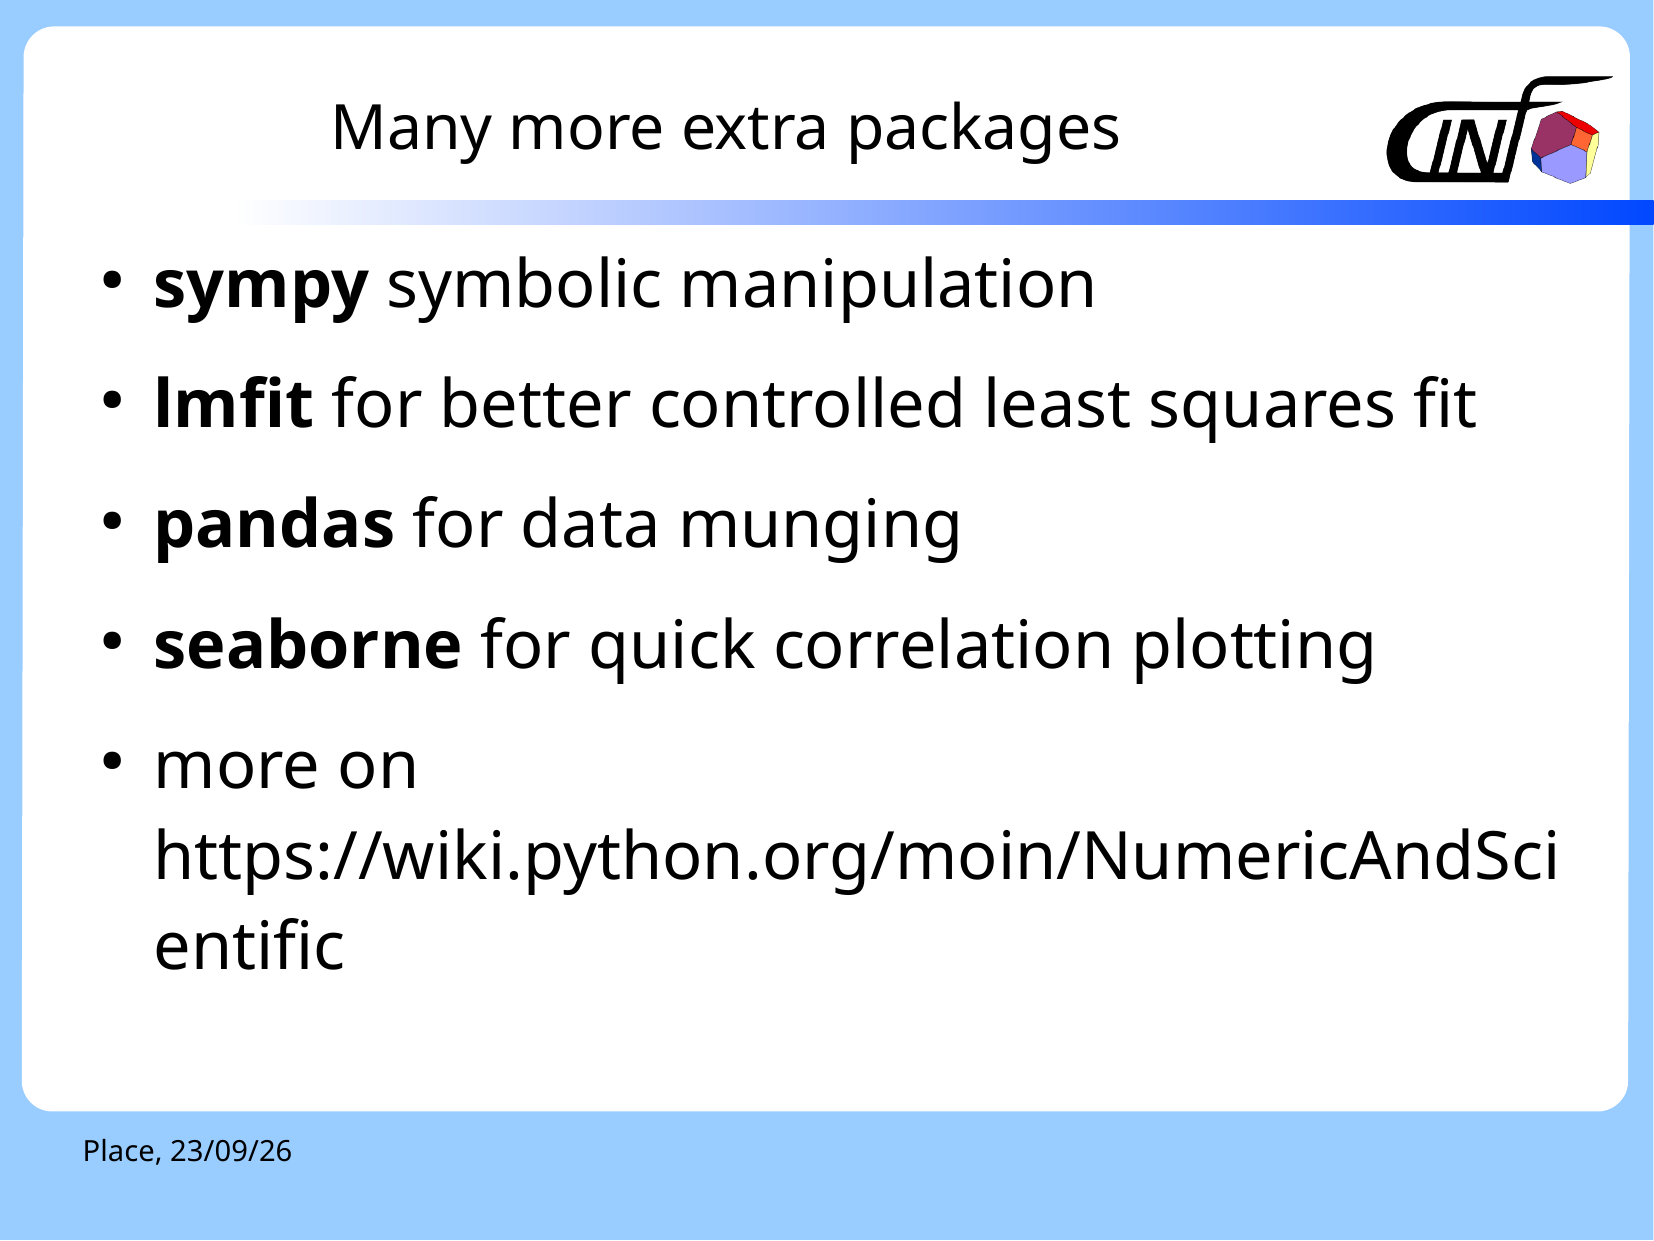

# Many more extra packages
sympy symbolic manipulation
lmfit for better controlled least squares fit
pandas for data munging
seaborne for quick correlation plotting
more on https://wiki.python.org/moin/NumericAndScientific